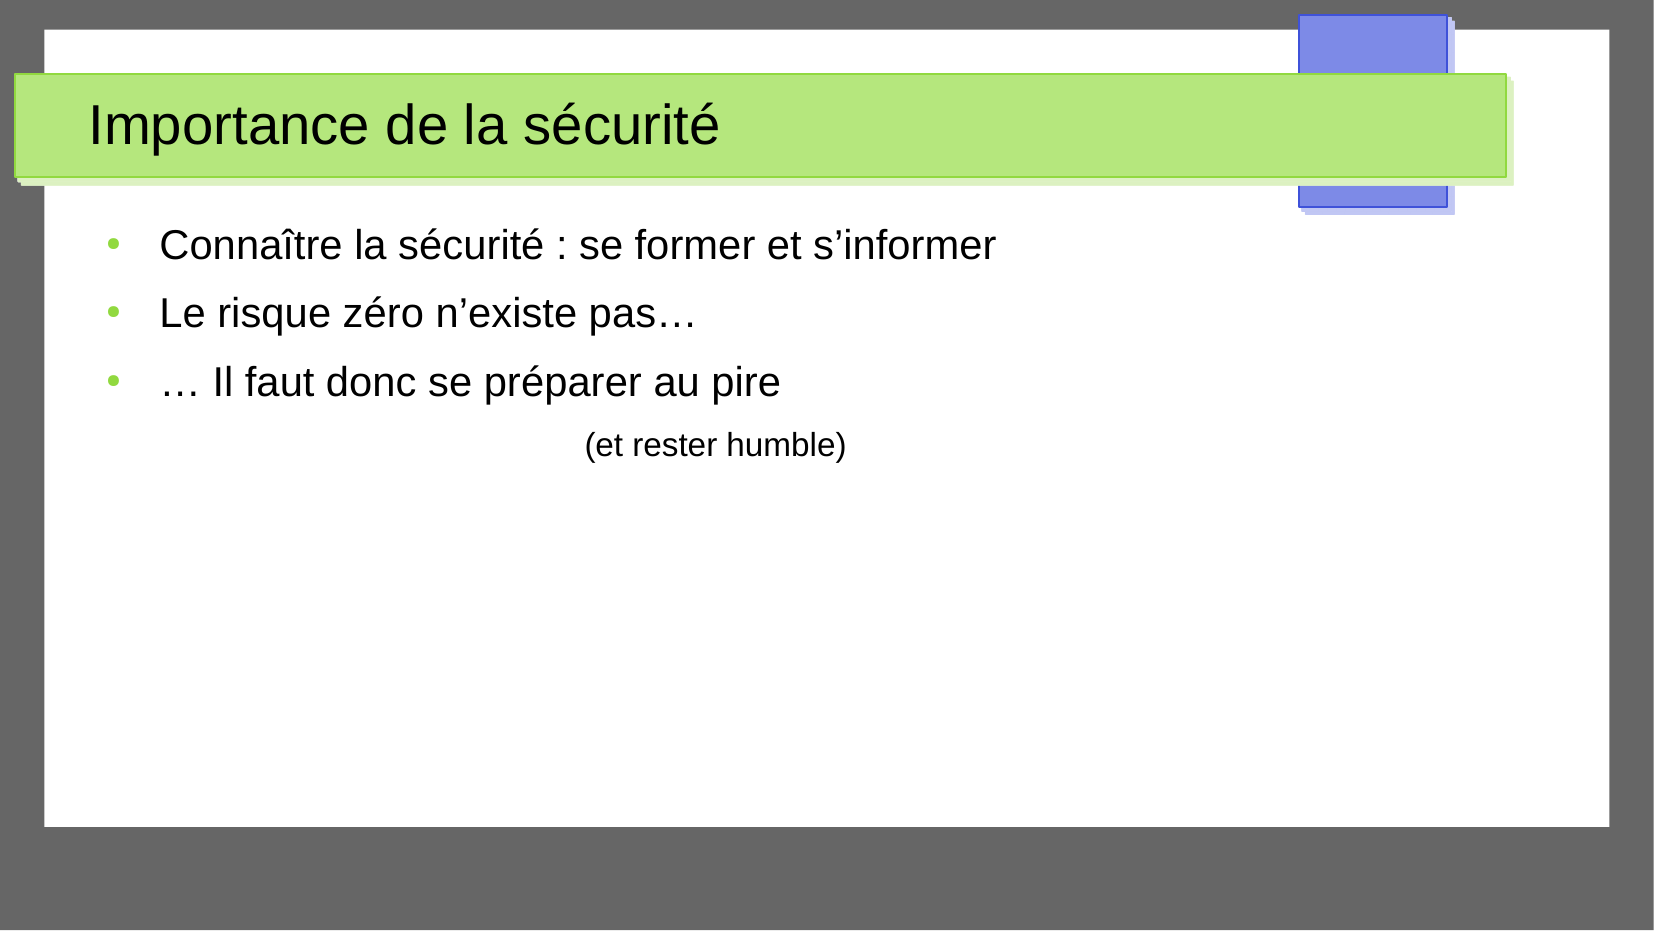

# Importance de la sécurité
Connaître la sécurité : se former et s’informer
Le risque zéro n’existe pas…
… Il faut donc se préparer au pire
(et rester humble)